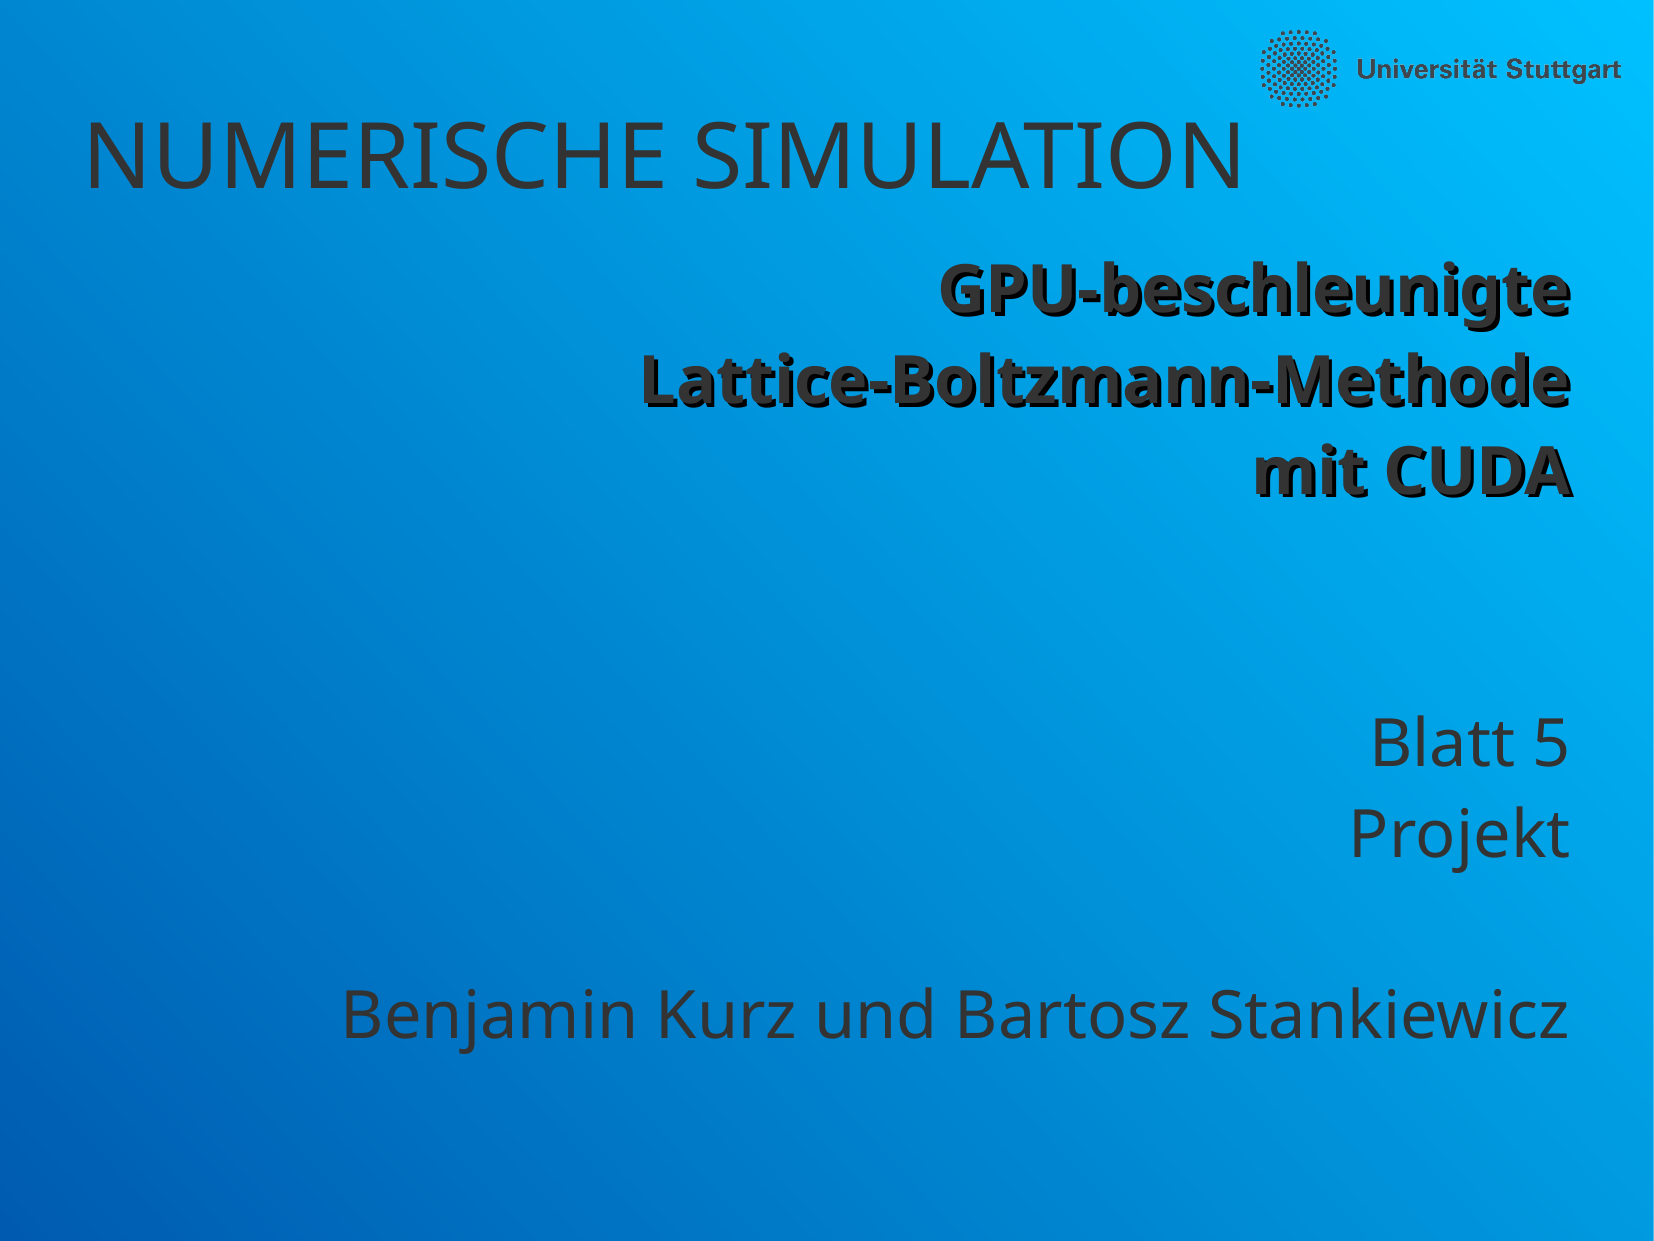

# NUMERISCHE SIMULATION
GPU-beschleunigte
Lattice-Boltzmann-Methode
mit CUDA
Blatt 5
Projekt
Benjamin Kurz und Bartosz Stankiewicz